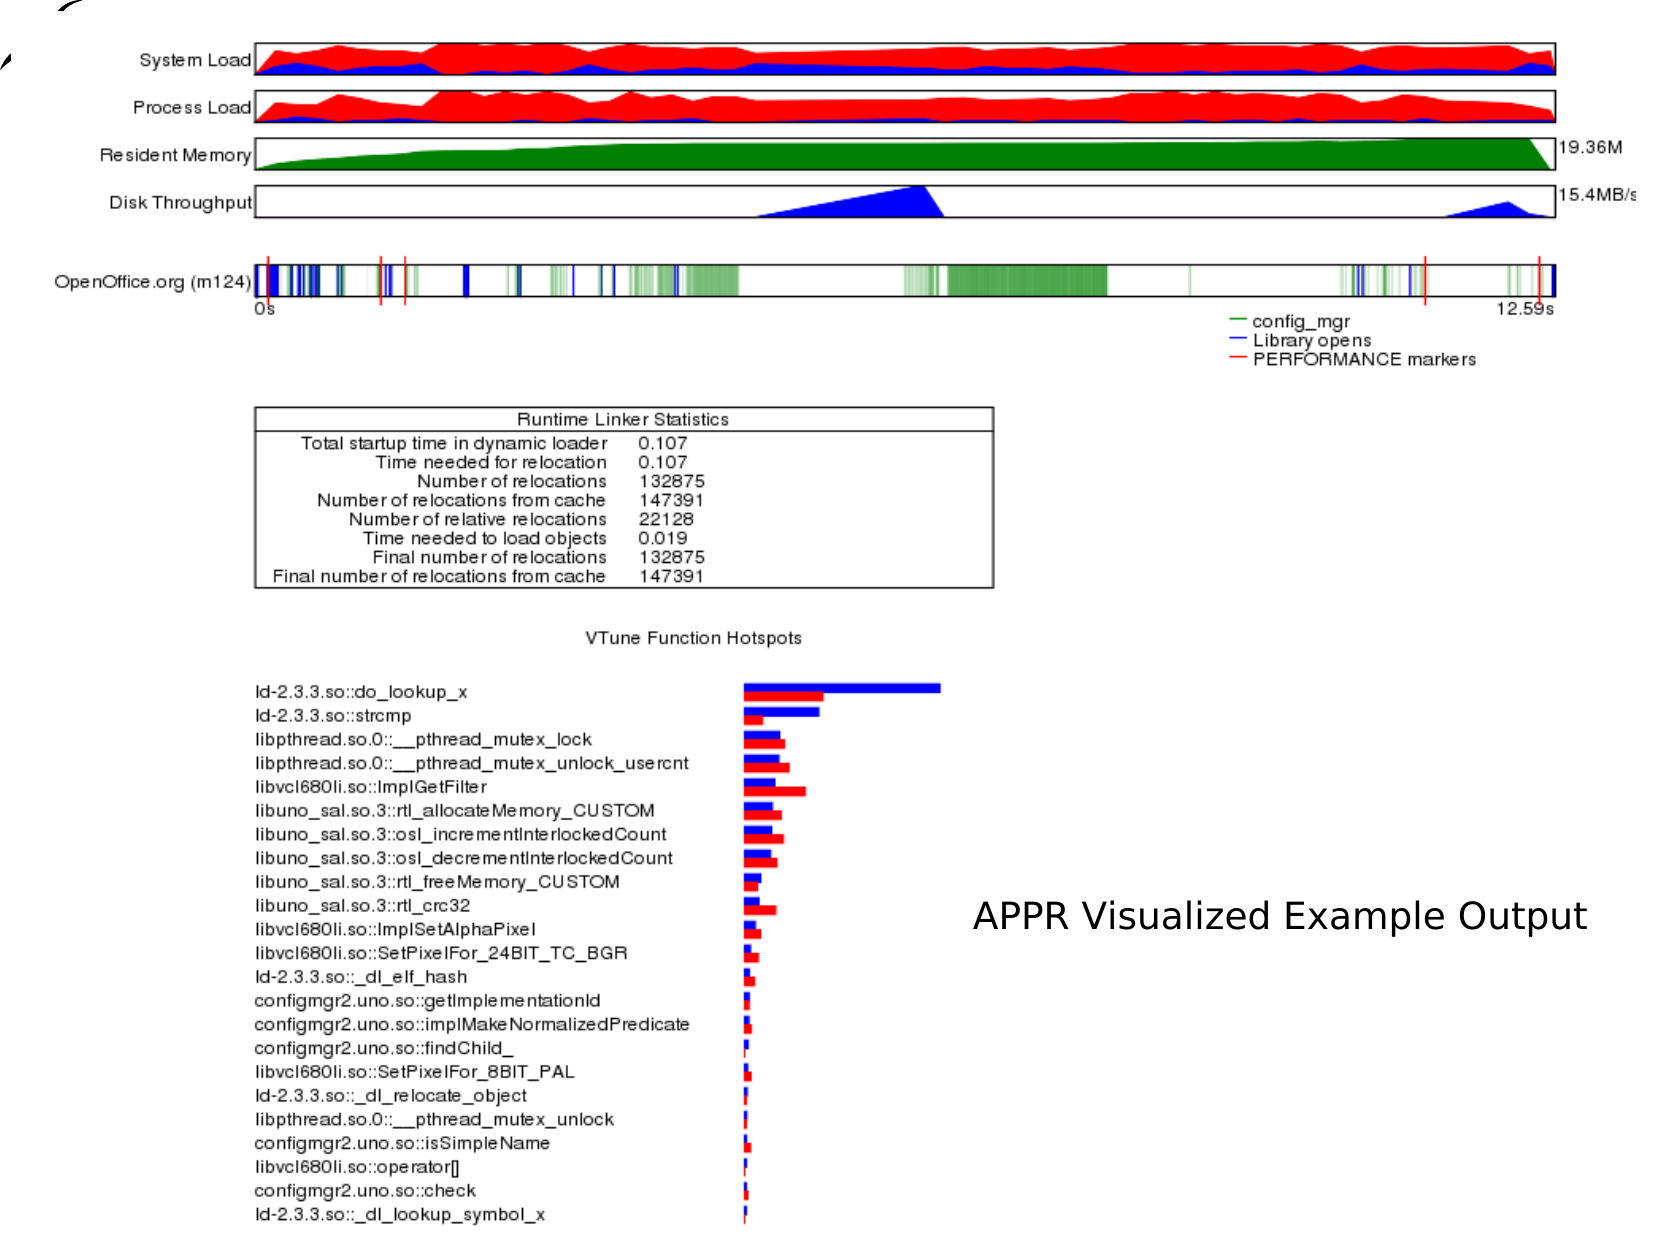

# APPR – Demo
APPR Visualized Example Output